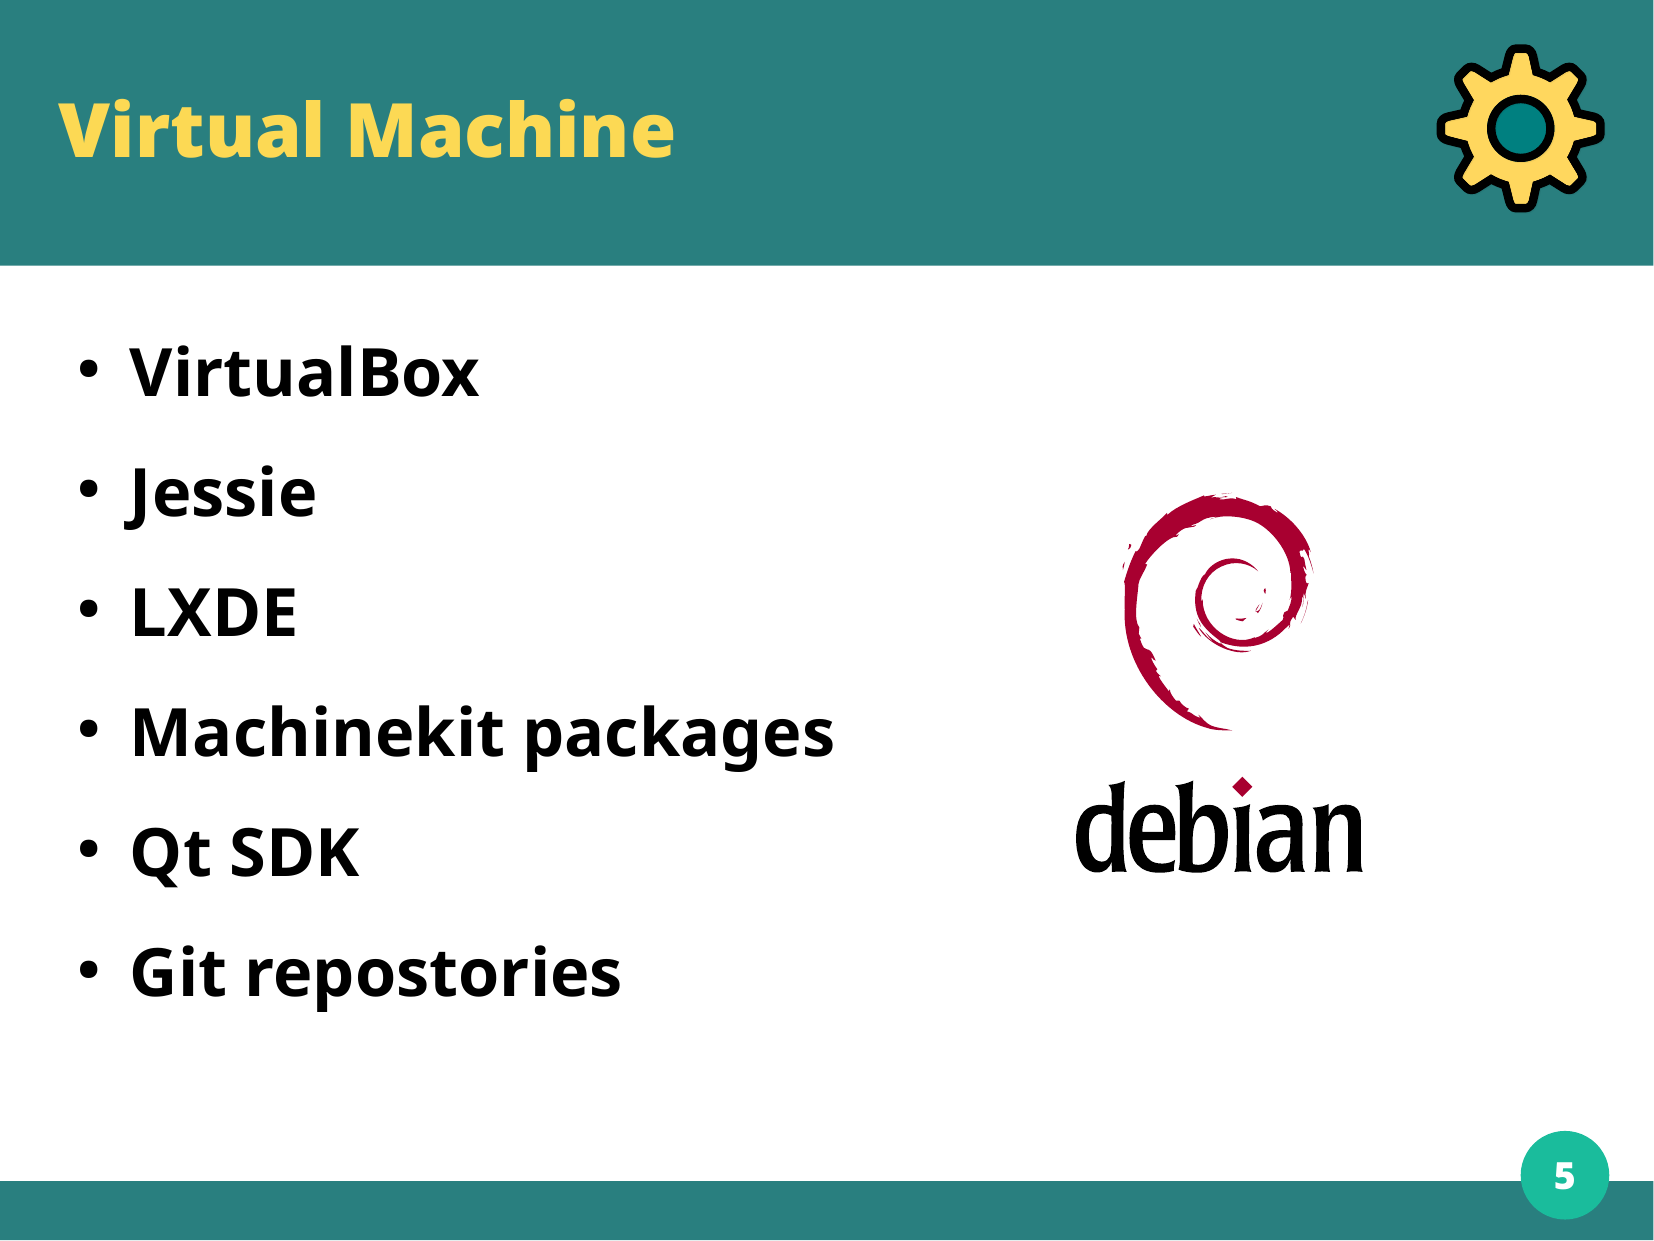

# Virtual Machine
VirtualBox
Jessie
LXDE
Machinekit packages
Qt SDK
Git repostories
5